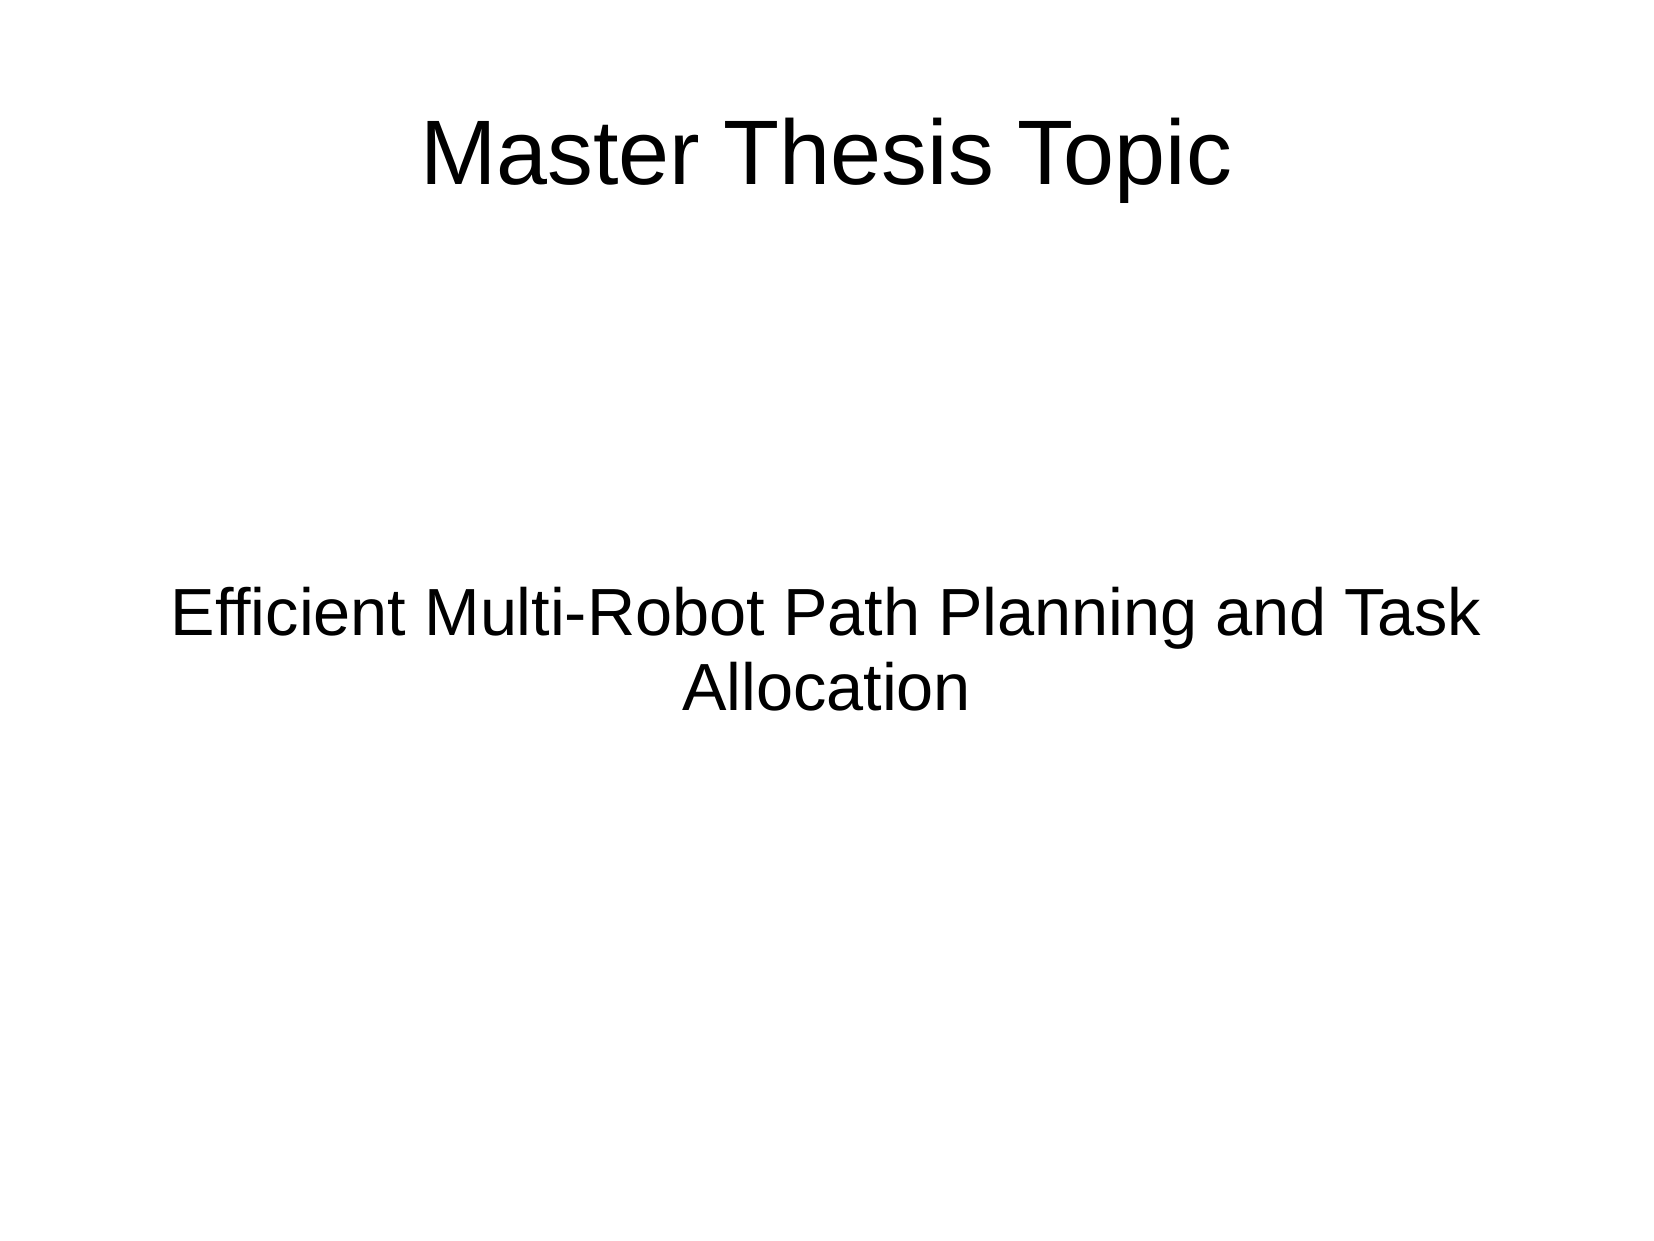

# Master Thesis Topic
Efficient Multi-Robot Path Planning and Task Allocation